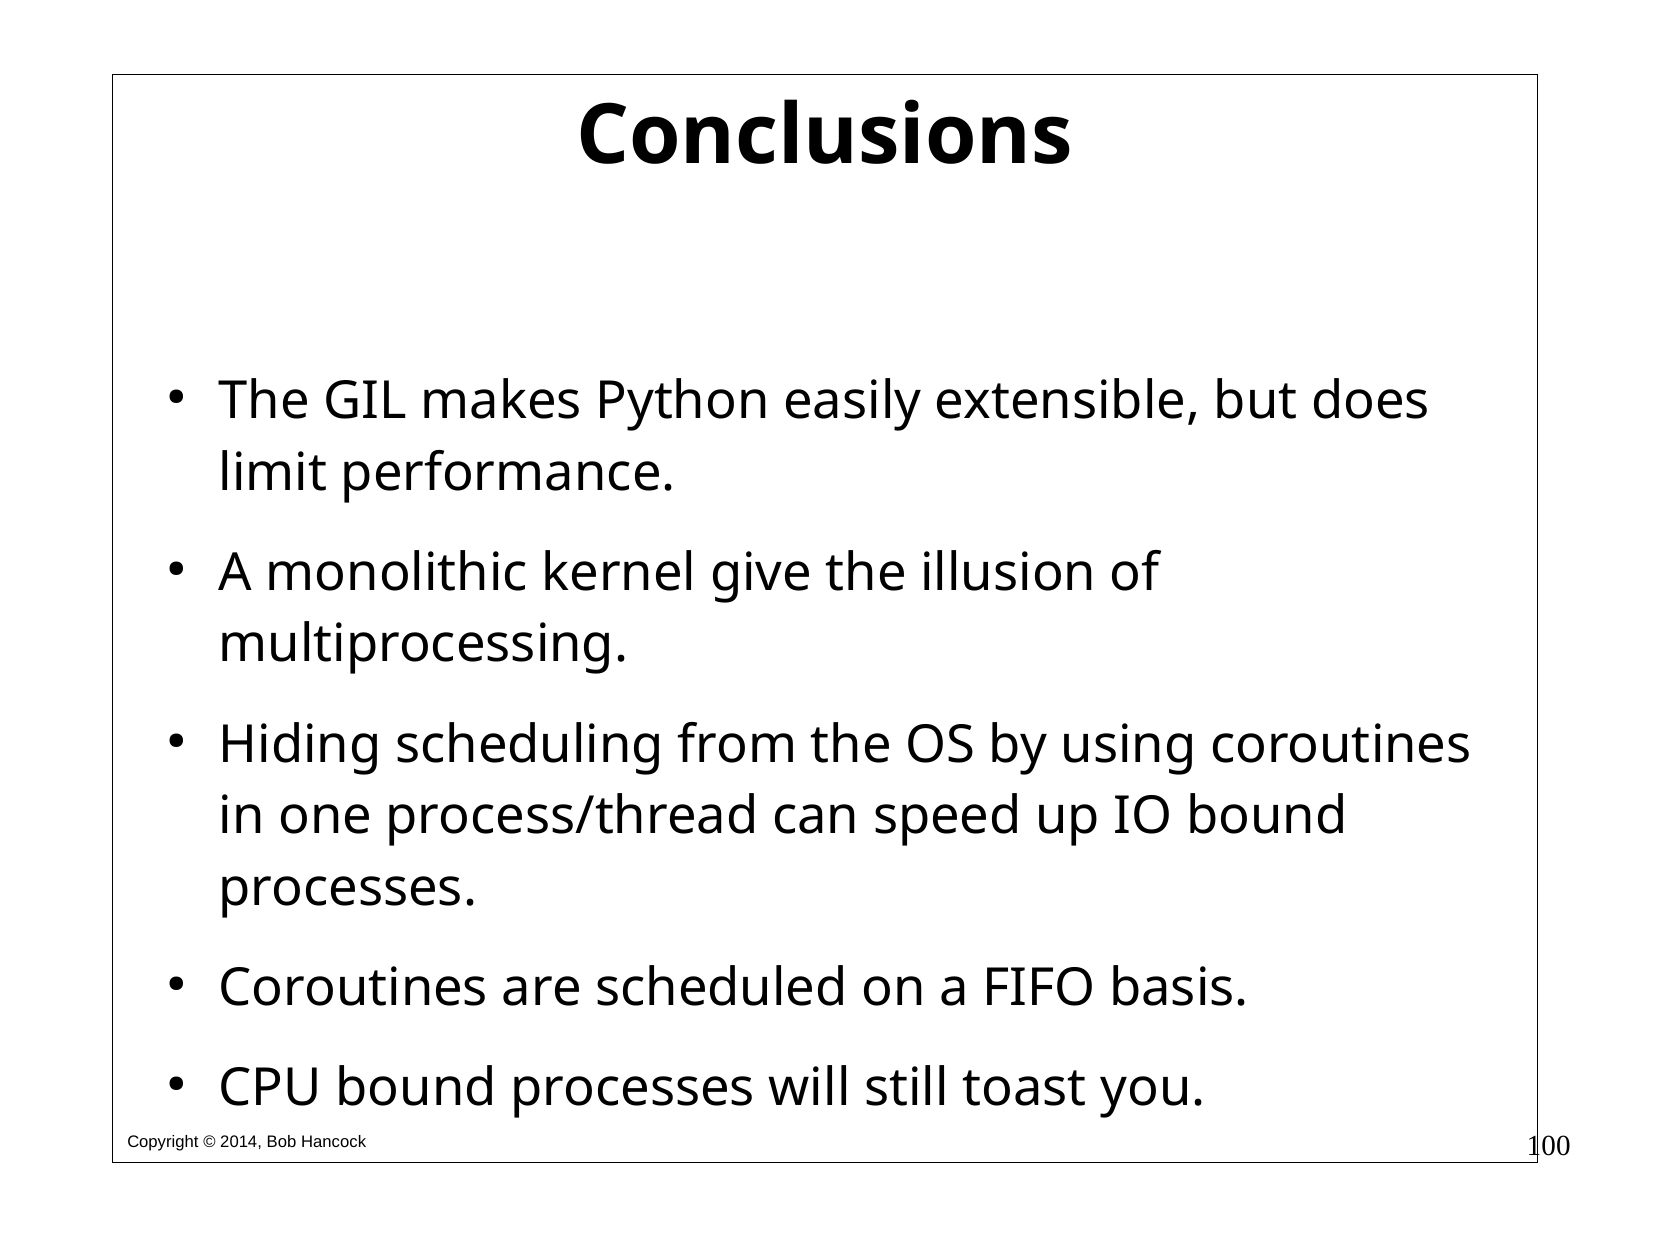

# Conclusions
The GIL makes Python easily extensible, but does limit performance.
A monolithic kernel give the illusion of multiprocessing.
Hiding scheduling from the OS by using coroutines in one process/thread can speed up IO bound processes.
Coroutines are scheduled on a FIFO basis.
CPU bound processes will still toast you.
Copyright © 2014, Bob Hancock
100